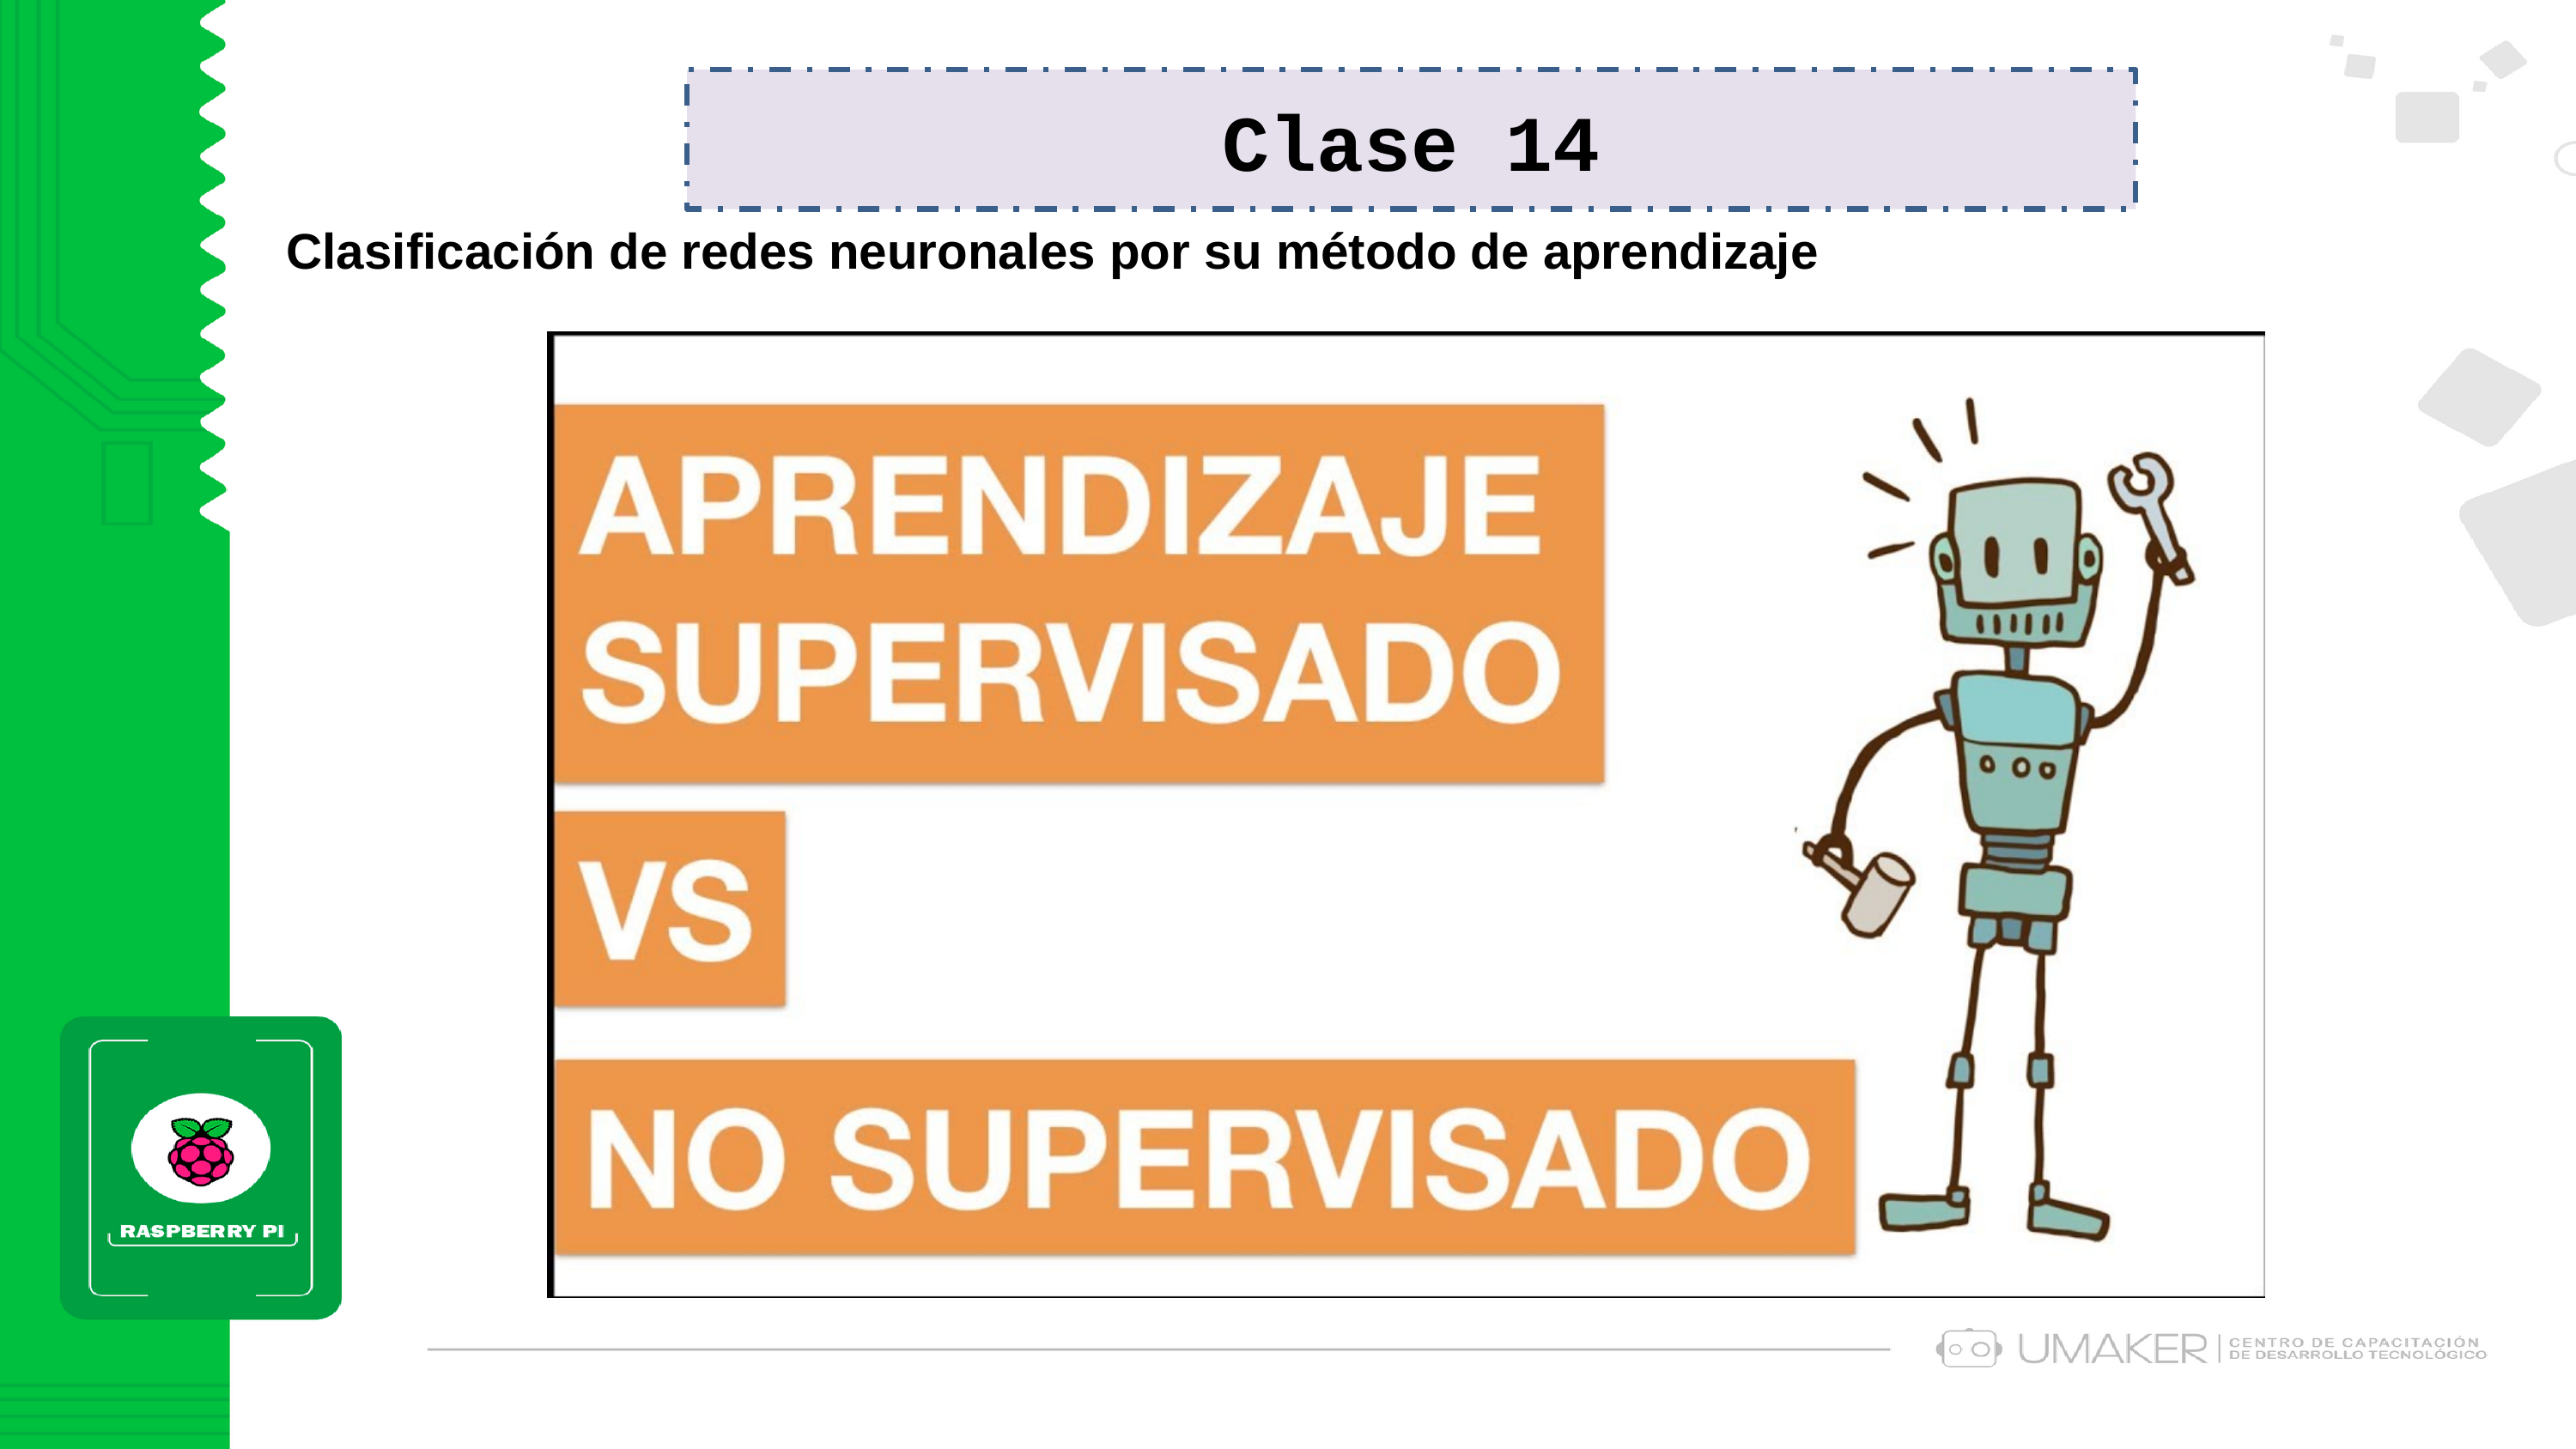

Clase 14
Clasificación de redes neuronales por su método de aprendizaje